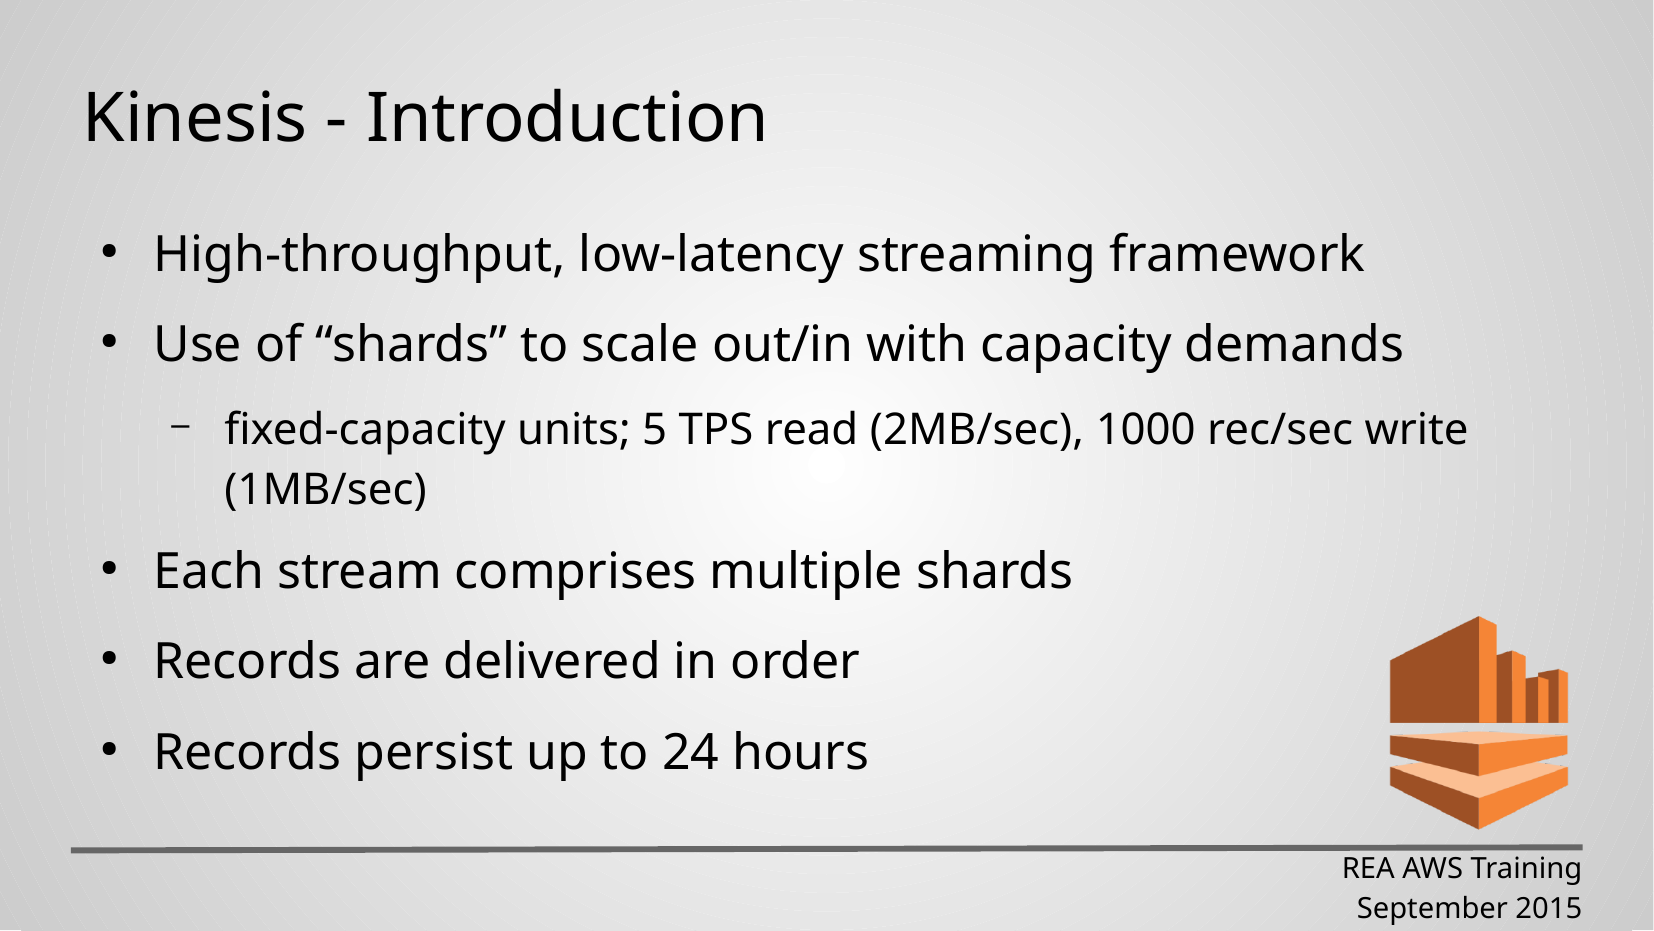

# Kinesis - Introduction
High-throughput, low-latency streaming framework
Use of “shards” to scale out/in with capacity demands
fixed-capacity units; 5 TPS read (2MB/sec), 1000 rec/sec write (1MB/sec)
Each stream comprises multiple shards
Records are delivered in order
Records persist up to 24 hours